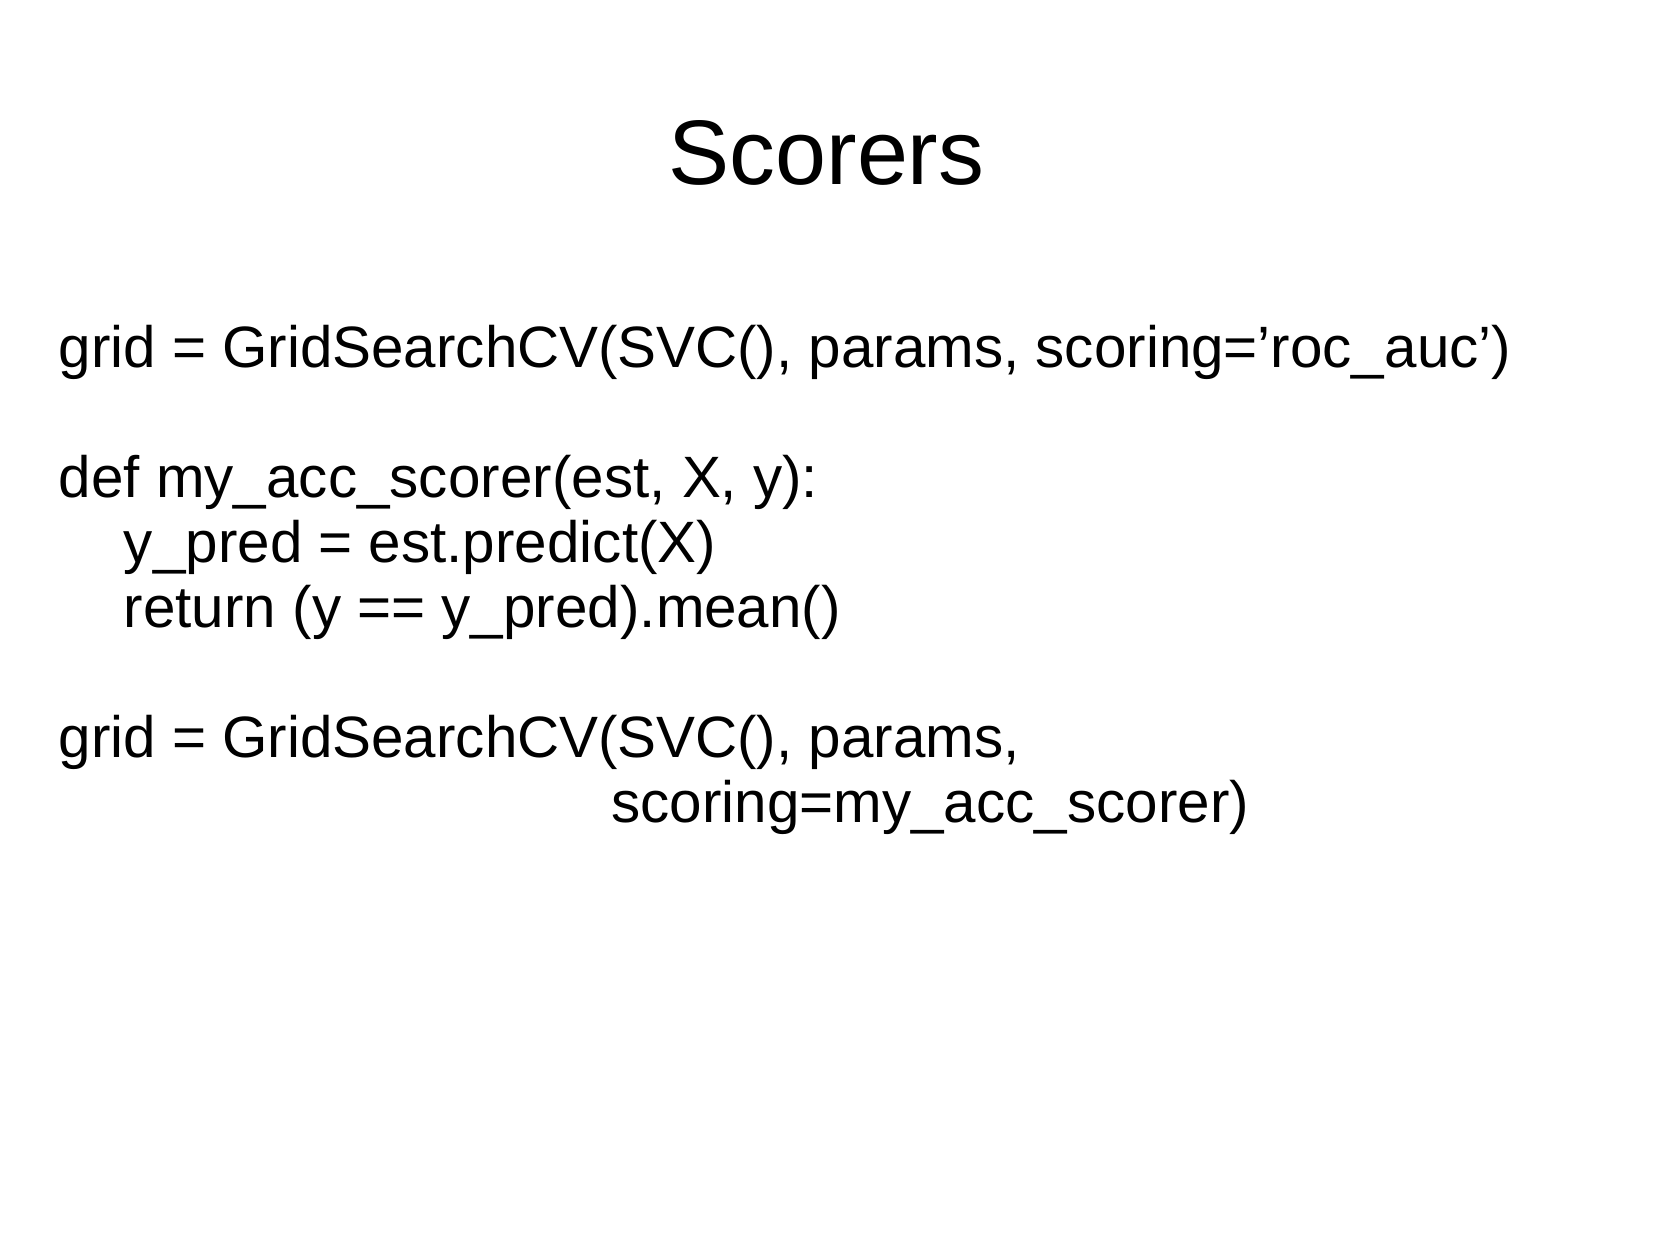

# Scorers
grid = GridSearchCV(SVC(), params, scoring=’roc_auc’)
def my_acc_scorer(est, X, y):
 y_pred = est.predict(X)
 return (y == y_pred).mean()
grid = GridSearchCV(SVC(), params,
 scoring=my_acc_scorer)